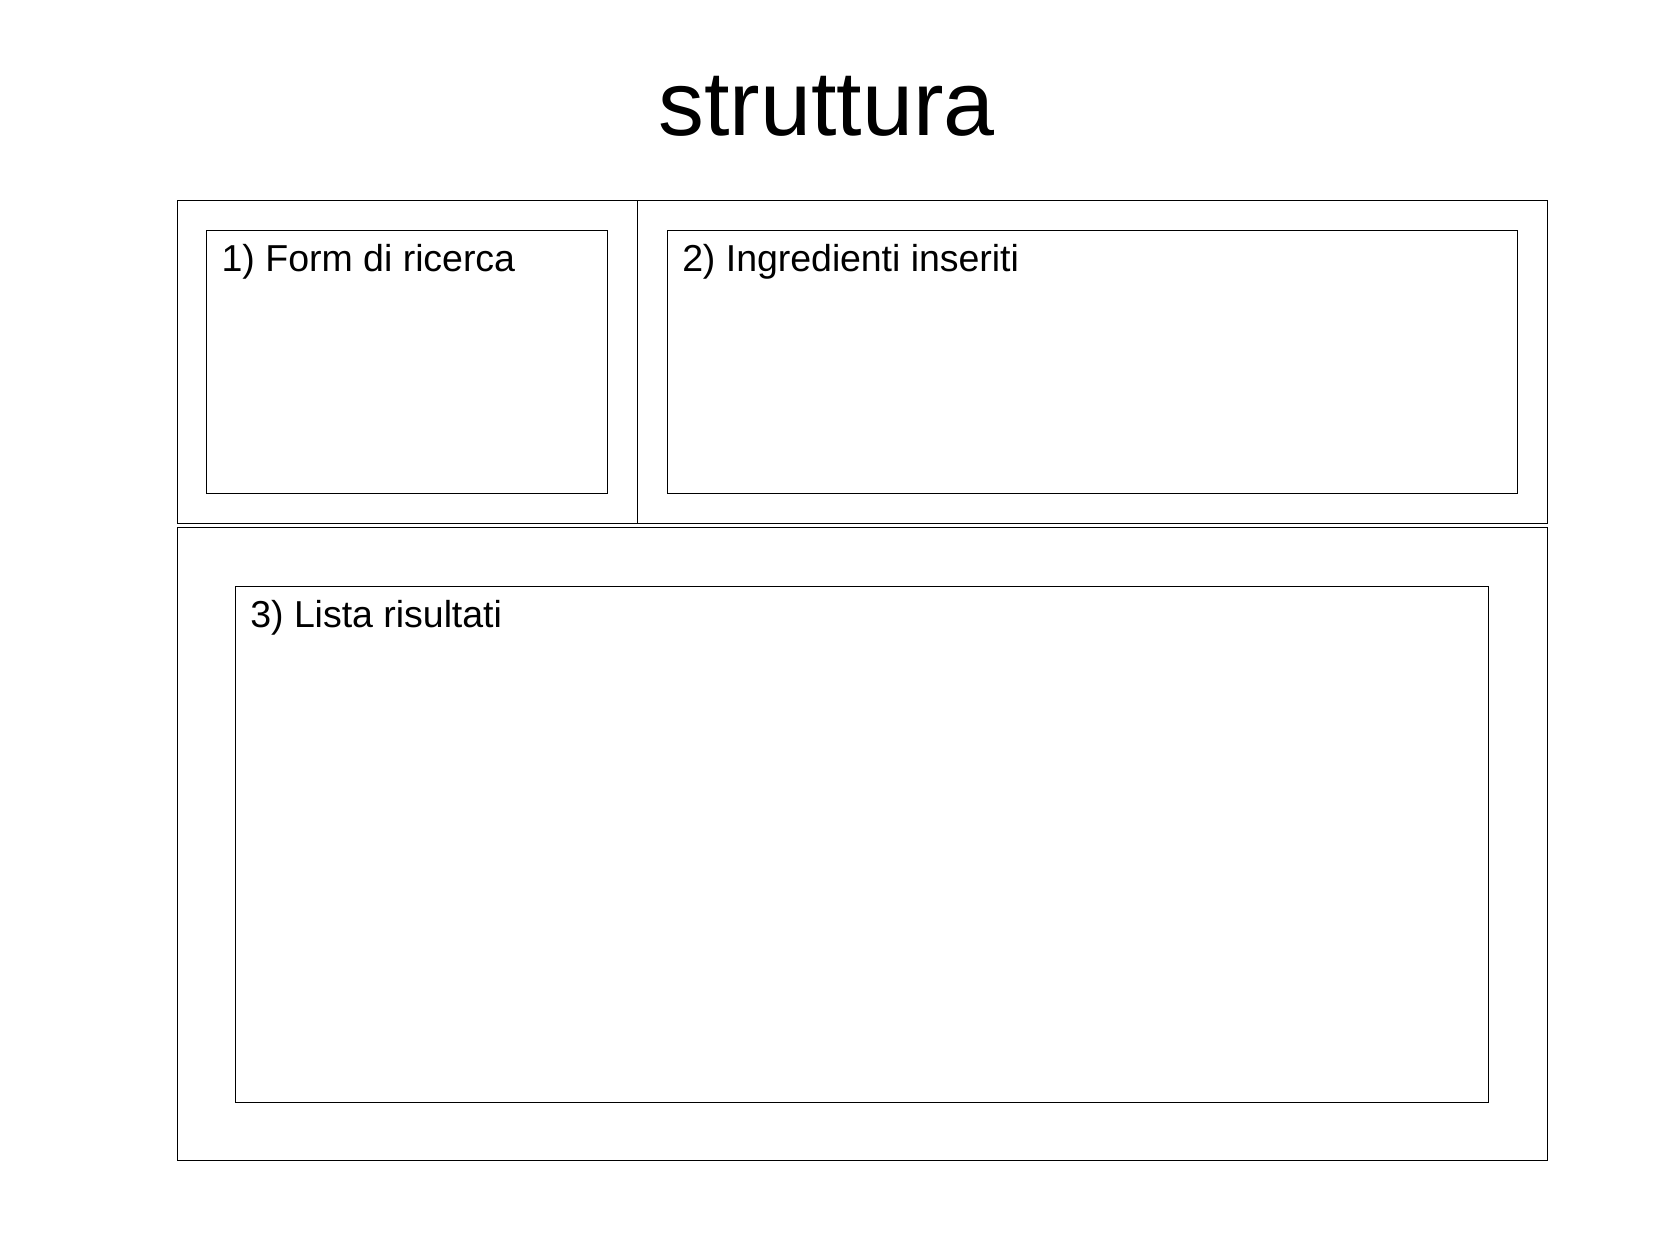

# struttura
1) Form di ricerca
2) Ingredienti inseriti
3) Lista risultati